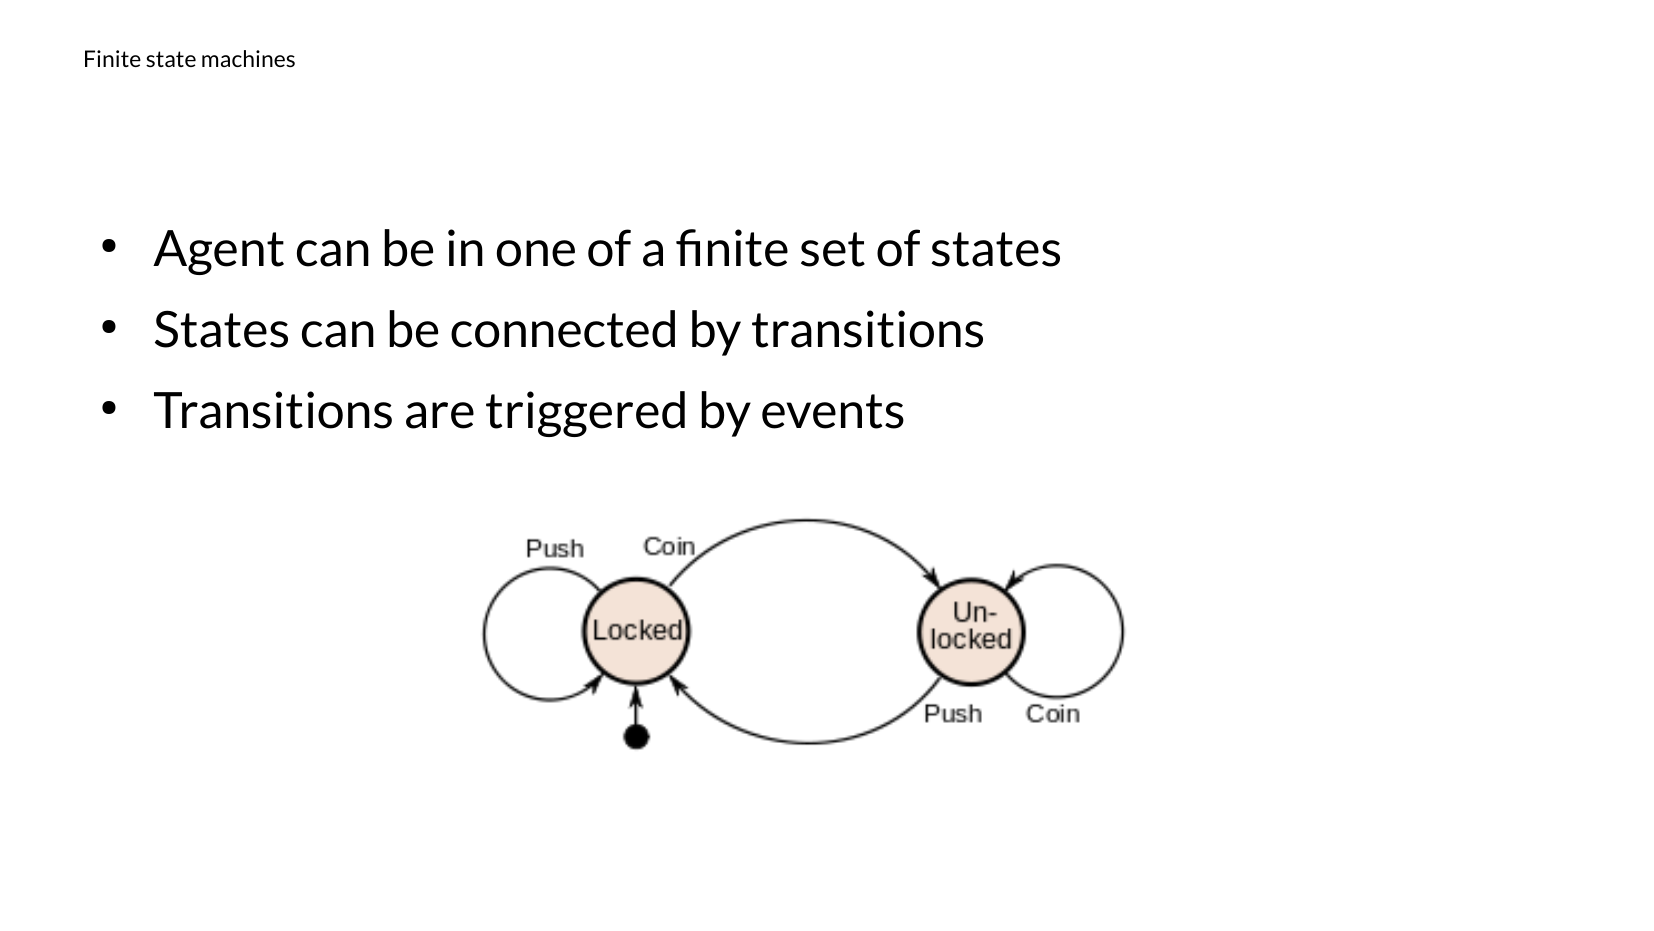

# Finite state machines
Agent can be in one of a finite set of states
States can be connected by transitions
Transitions are triggered by events